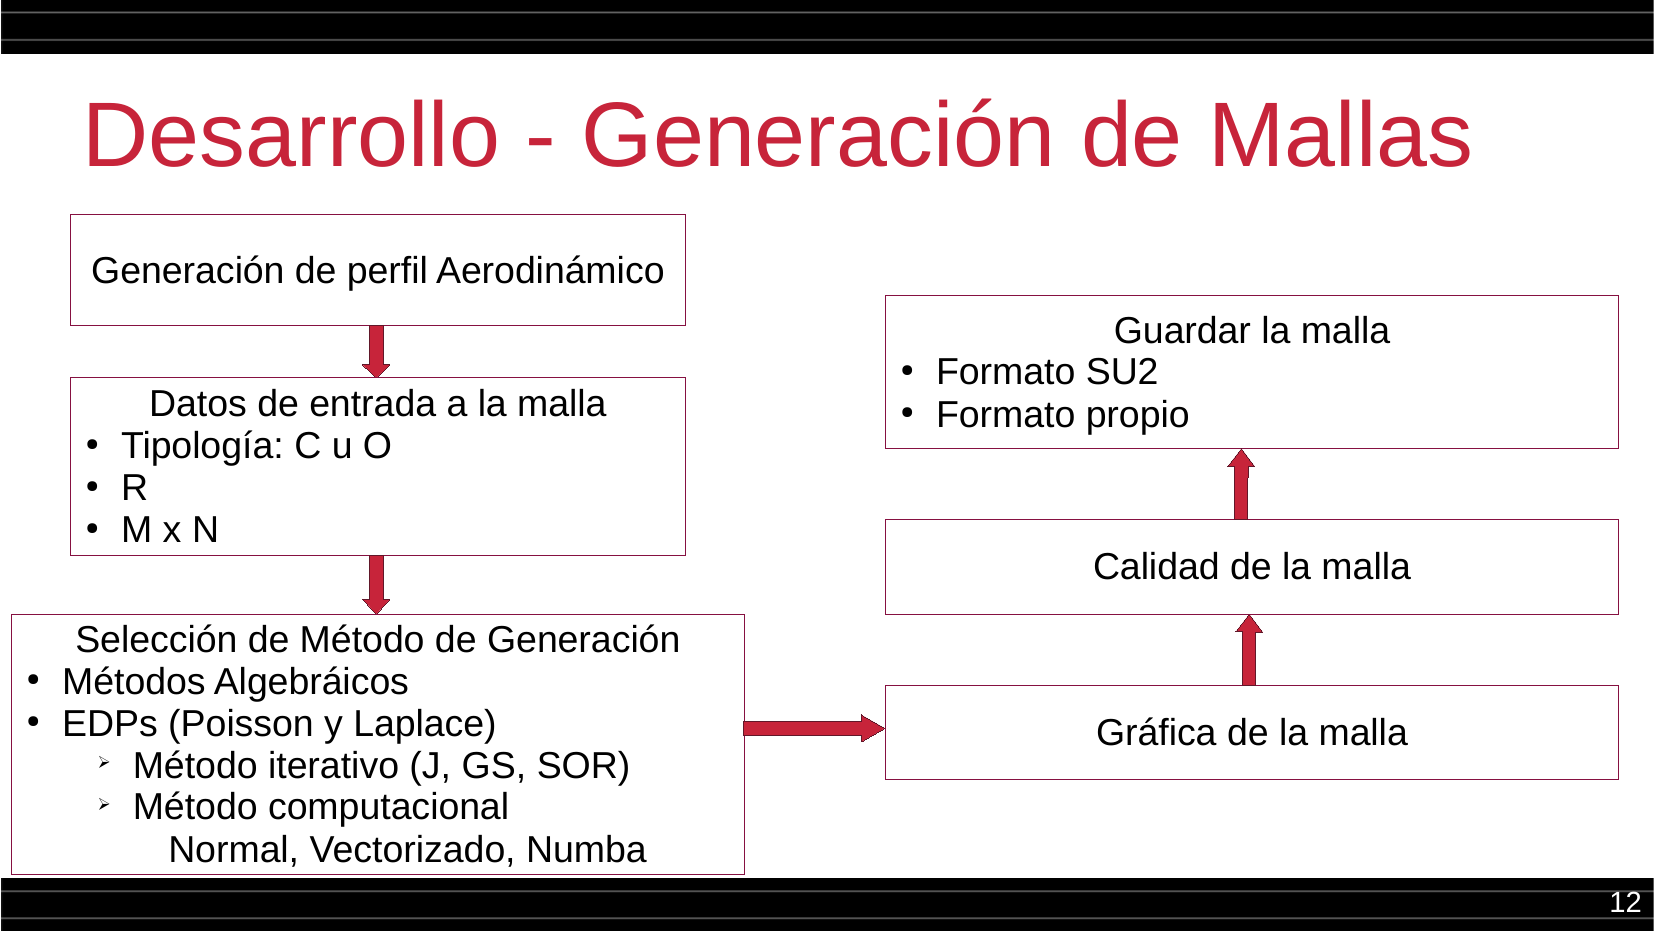

# Desarrollo - Generación de Mallas
Generación de perfil Aerodinámico
Guardar la malla
Formato SU2
Formato propio
Datos de entrada a la malla
Tipología: C u O
R
M x N
Calidad de la malla
Selección de Método de Generación
Métodos Algebráicos
EDPs (Poisson y Laplace)
Método iterativo (J, GS, SOR)
Método computacional
Normal, Vectorizado, Numba
Gráfica de la malla